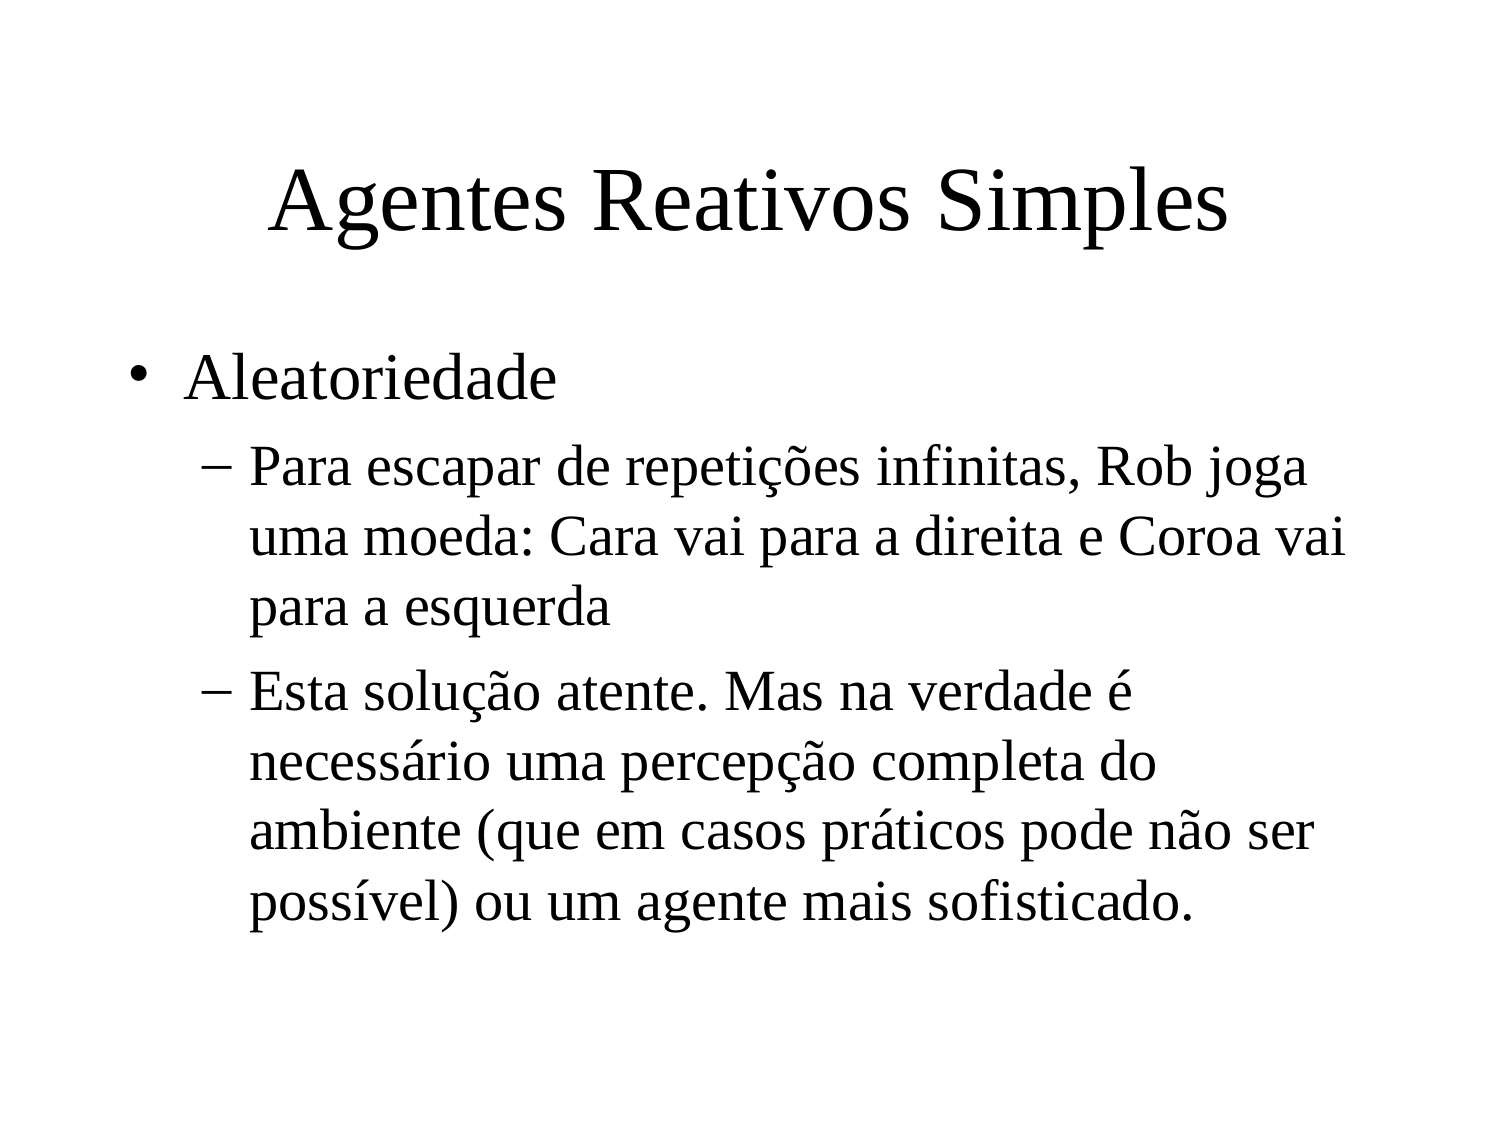

# Agentes Reativos Simples
Aleatoriedade
Para escapar de repetições infinitas, Rob joga uma moeda: Cara vai para a direita e Coroa vai para a esquerda
Esta solução atente. Mas na verdade é necessário uma percepção completa do ambiente (que em casos práticos pode não ser possível) ou um agente mais sofisticado.